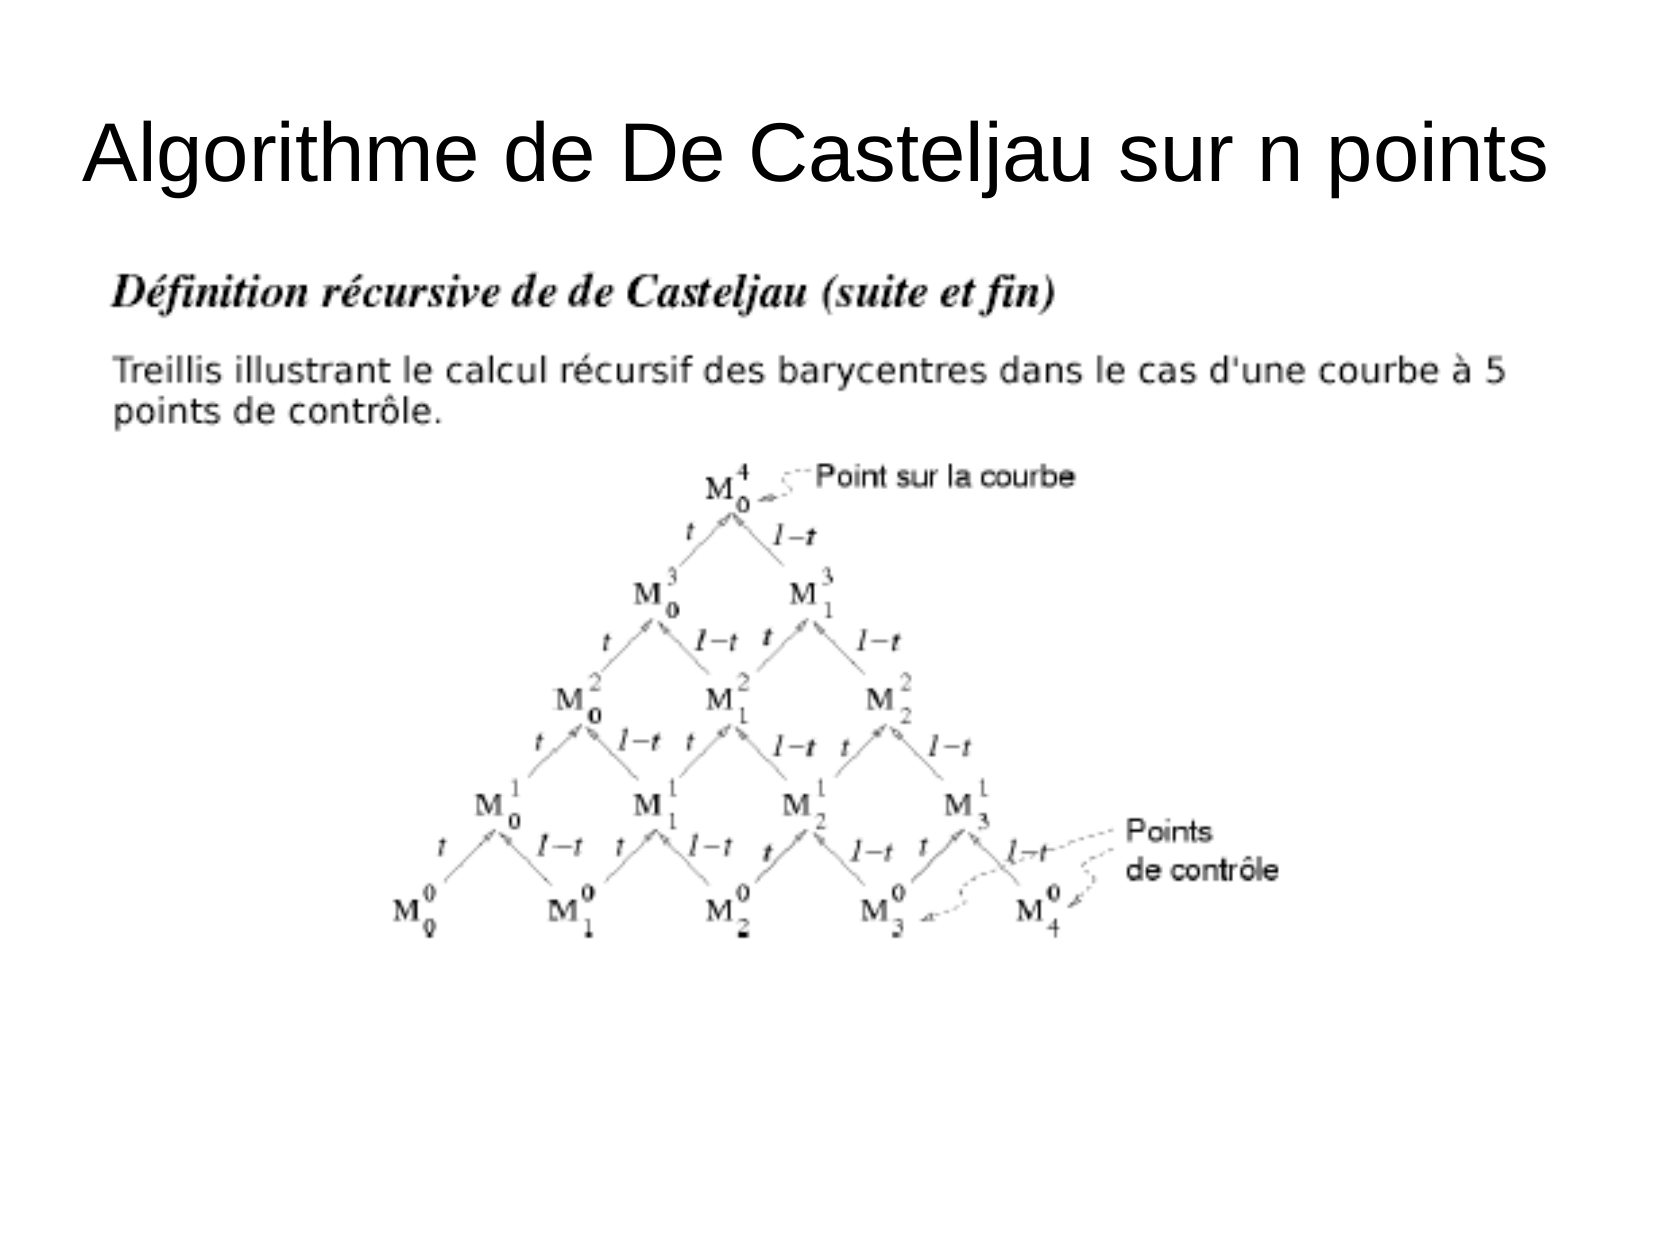

# Algorithme de De Casteljau sur n points